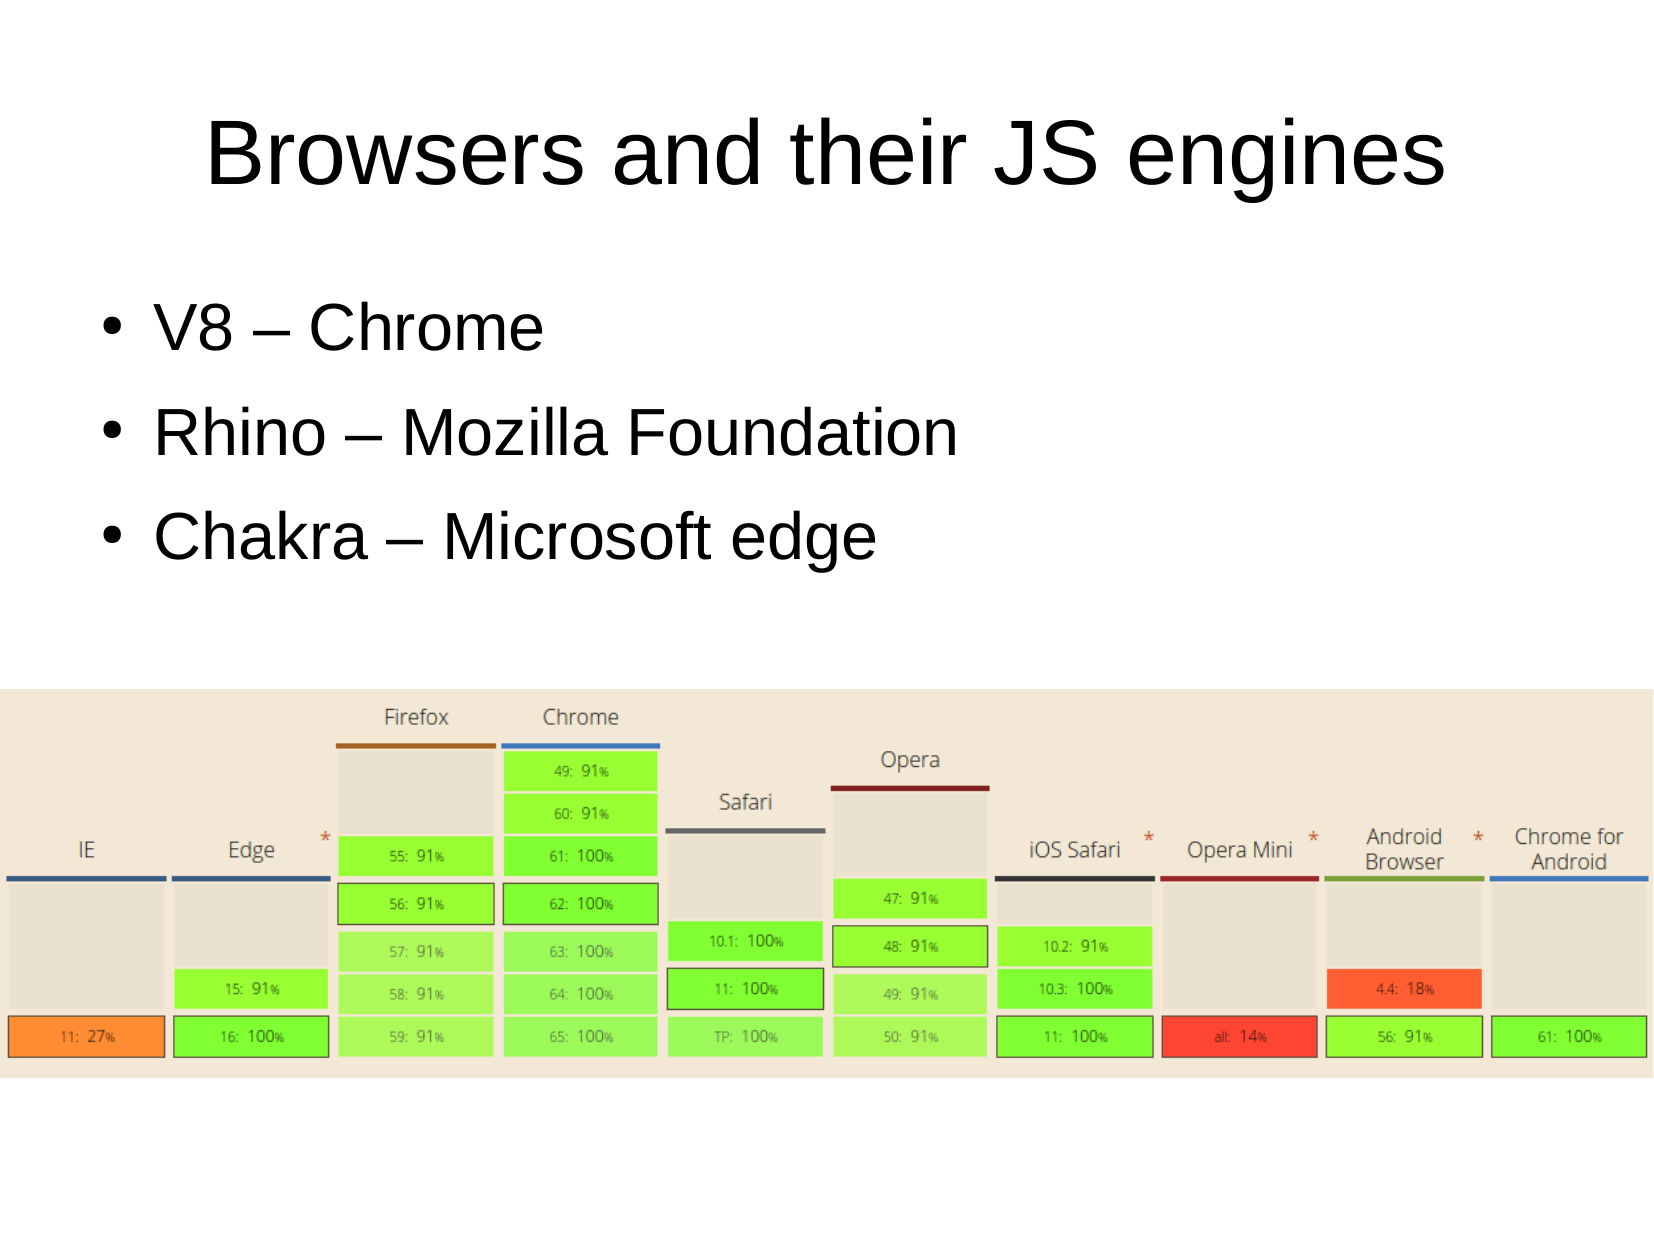

# Browsers and their JS engines
V8 – Chrome
Rhino – Mozilla Foundation
Chakra – Microsoft edge